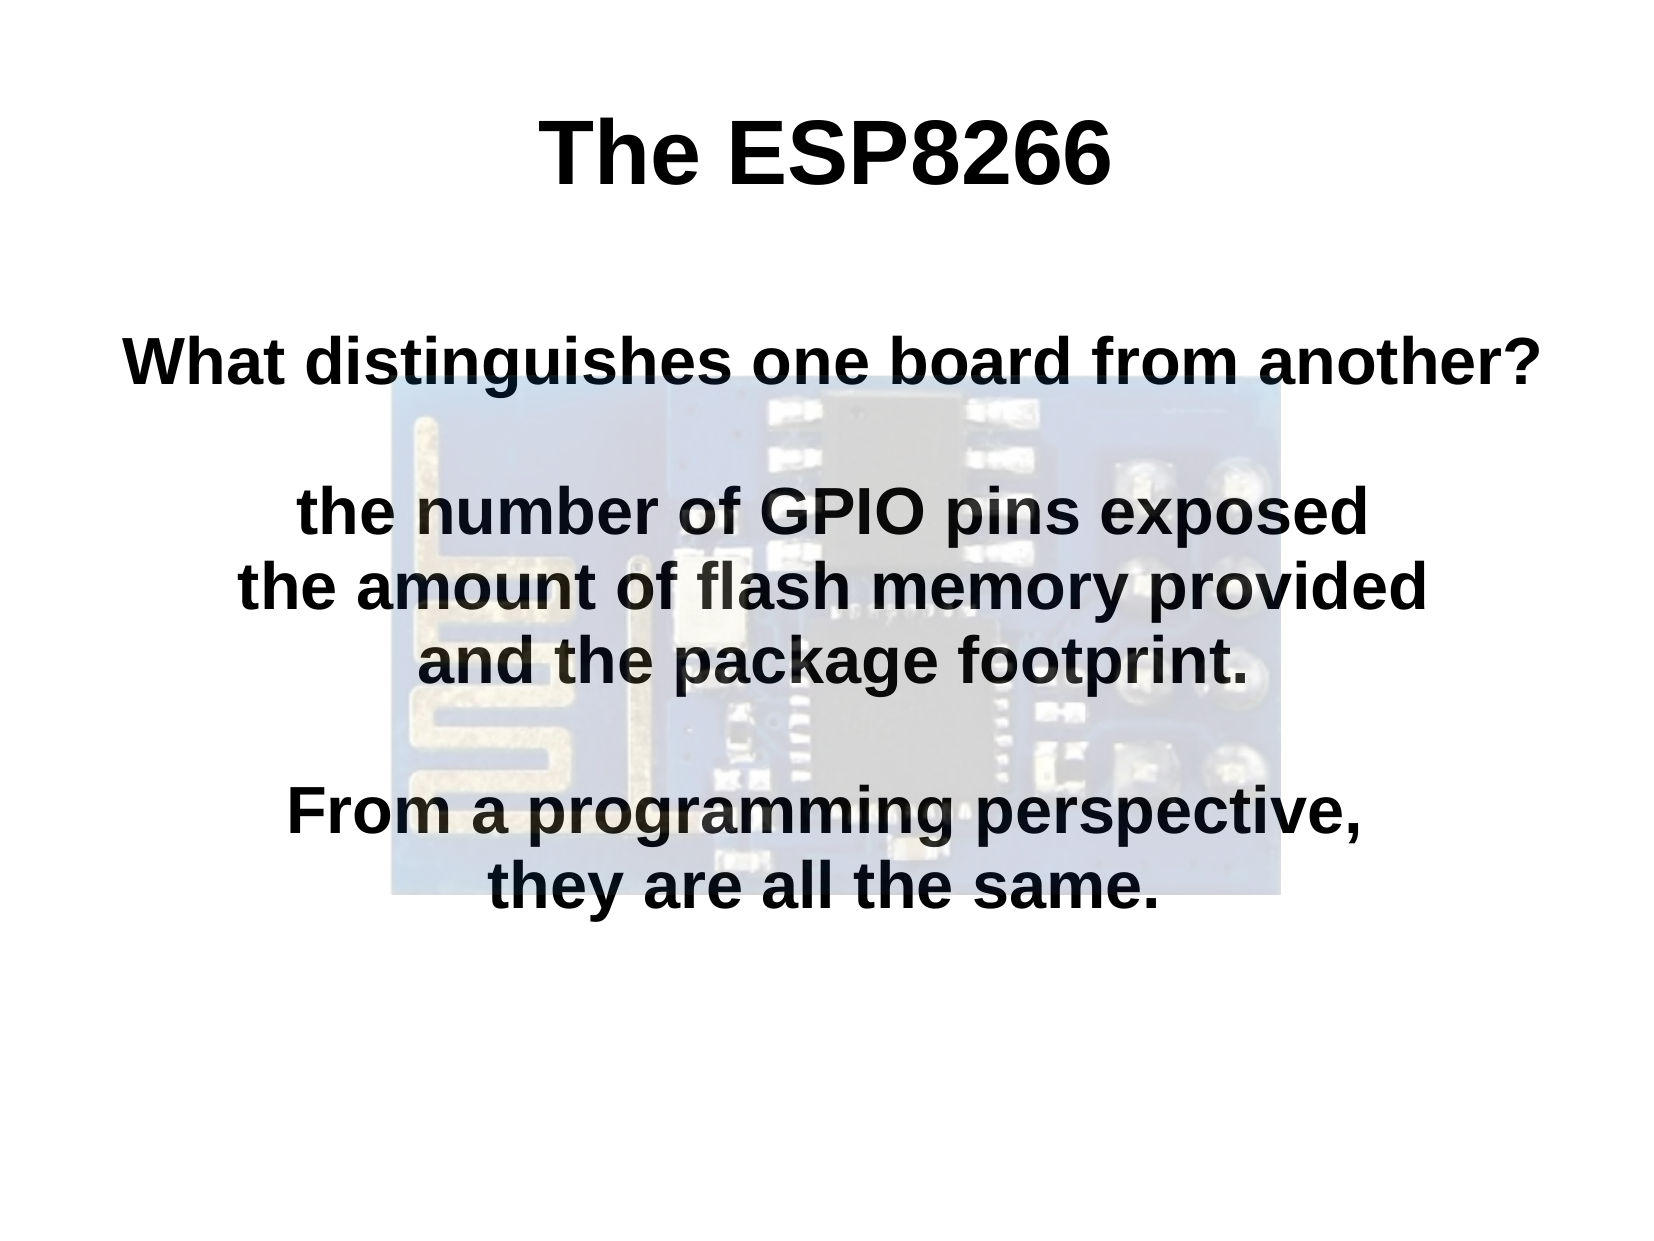

# The ESP8266
What distinguishes one board from another?
the number of GPIO pins exposed
the amount of flash memory provided
and the package footprint.
From a programming perspective,
they are all the same.